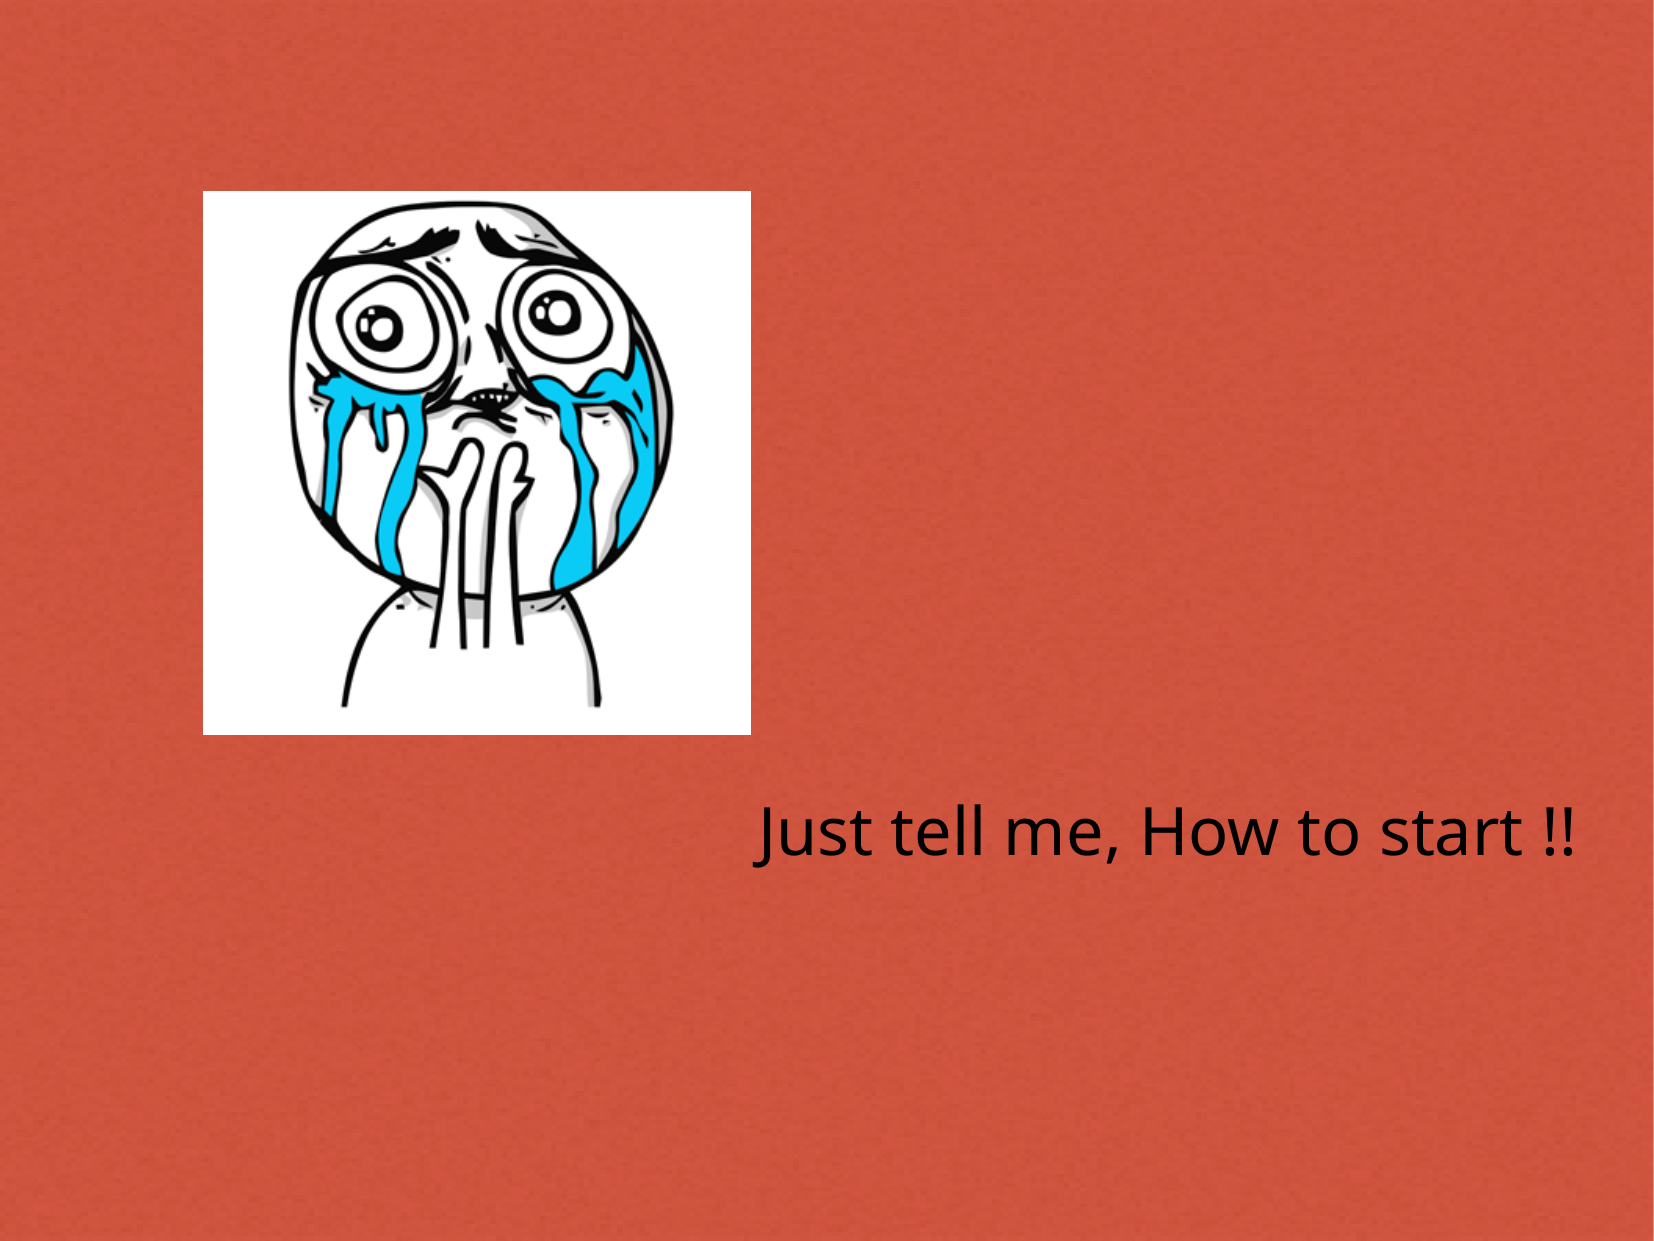

# Just tell me, How to start !!